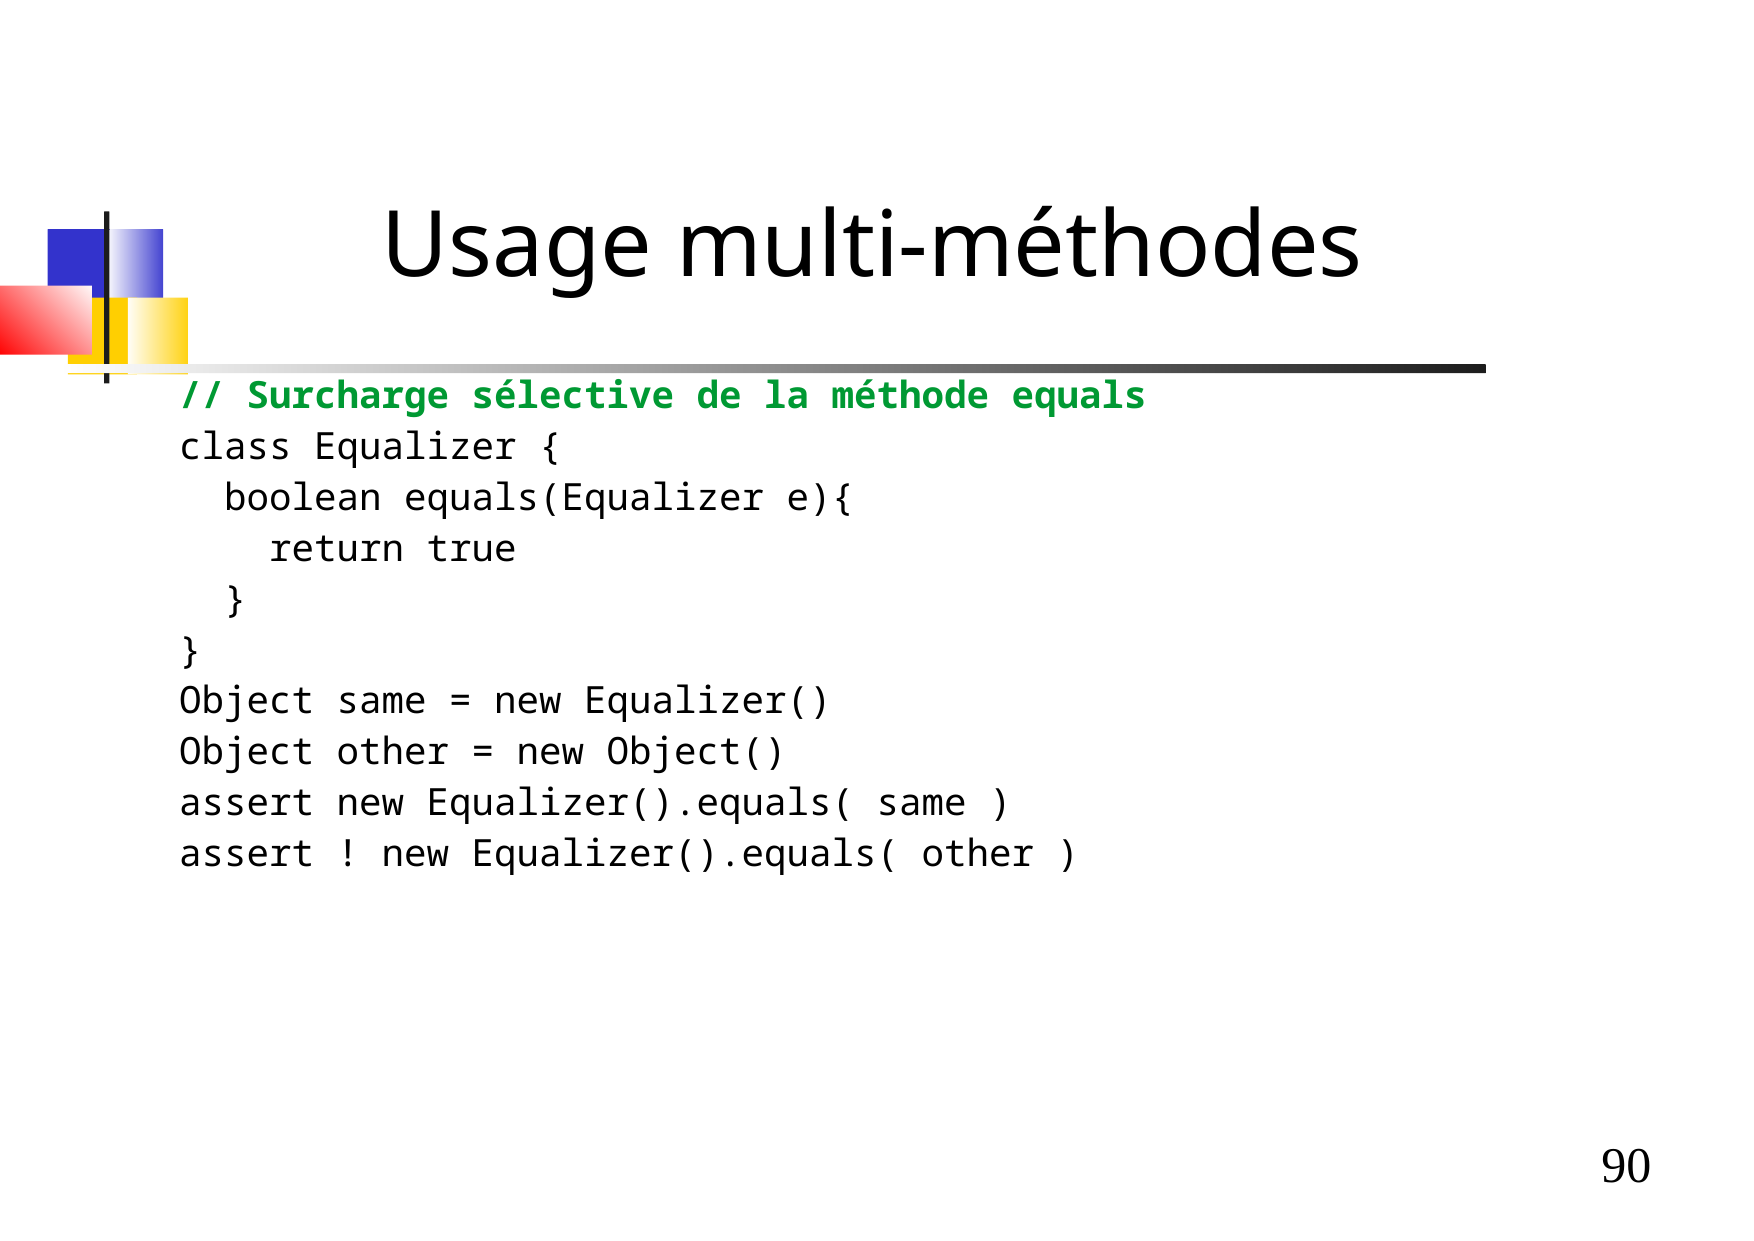

# Usage multi-méthodes
// Surcharge sélective de la méthode equals
class Equalizer {
 boolean equals(Equalizer e){
 return true
 }
}
Object same = new Equalizer()
Object other = new Object()
assert new Equalizer().equals( same )
assert ! new Equalizer().equals( other )